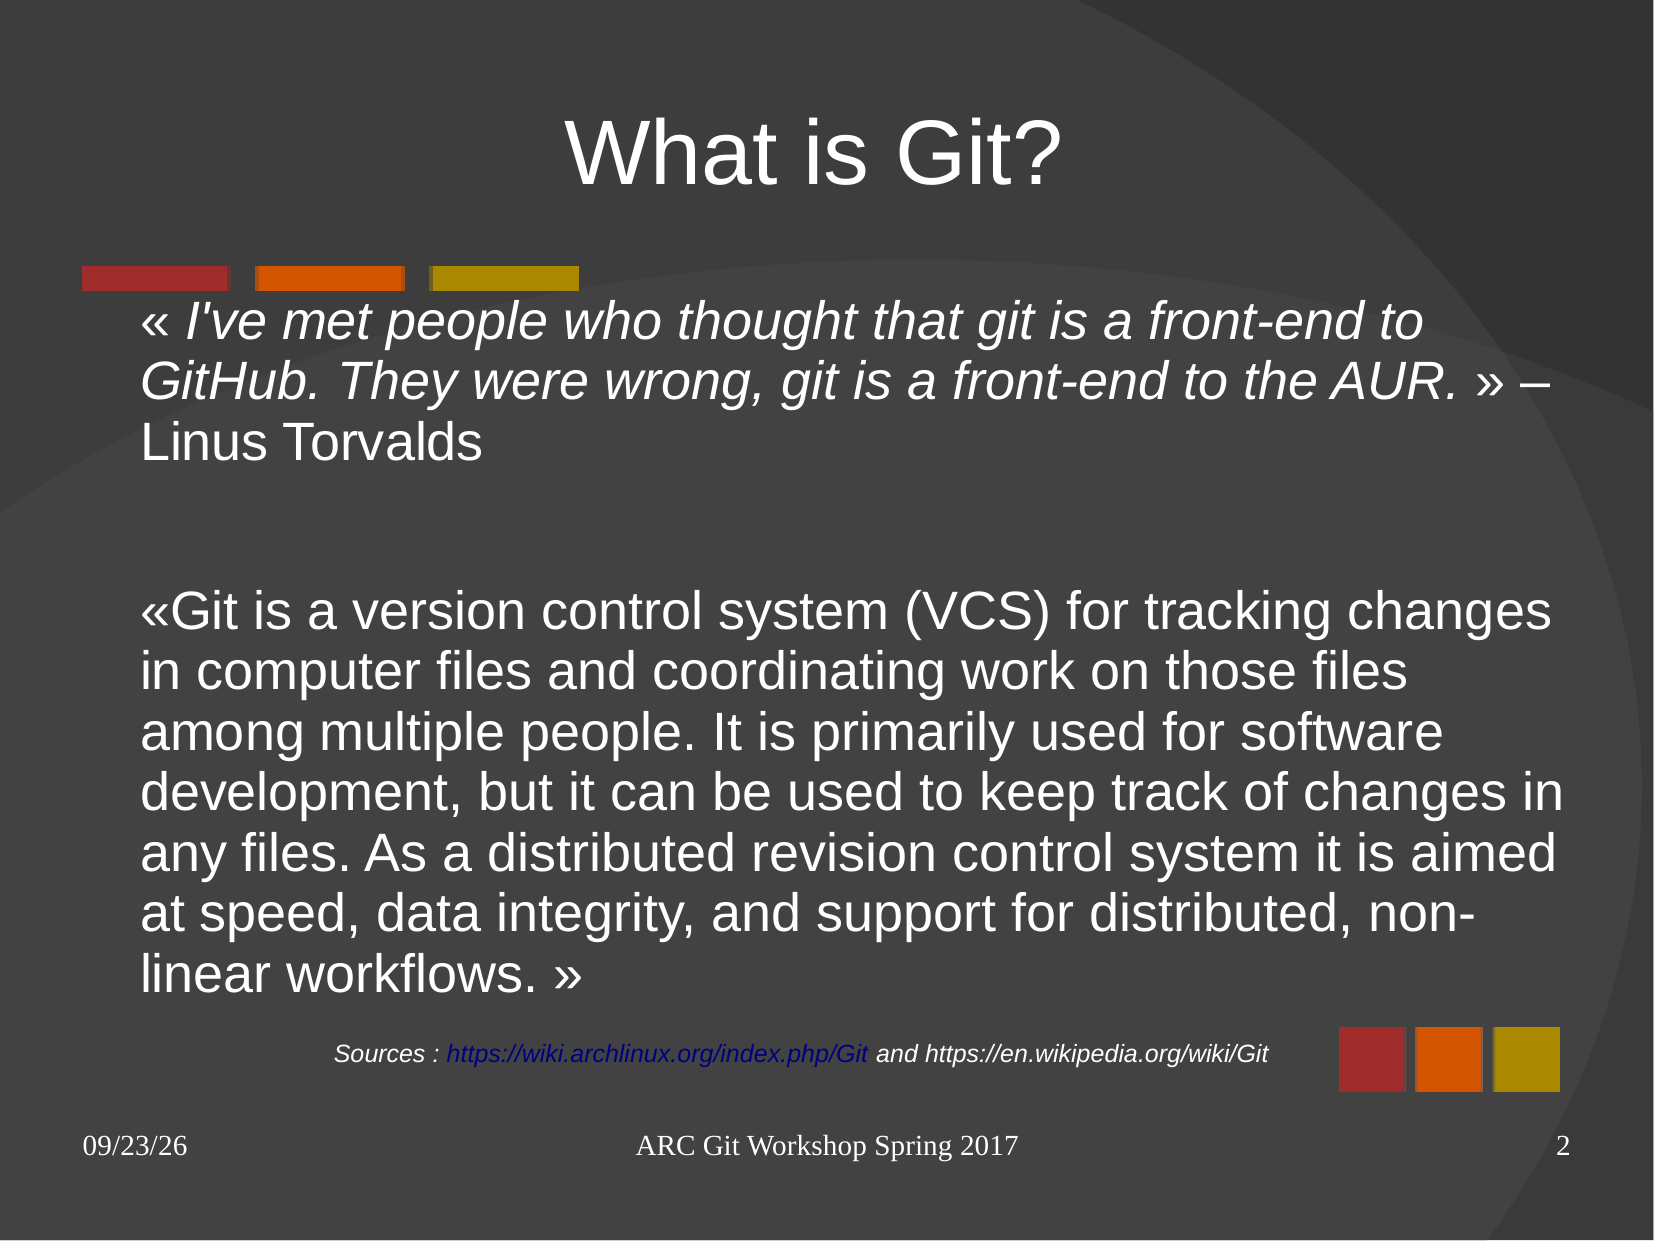

# What is Git?
« I've met people who thought that git is a front-end to GitHub. They were wrong, git is a front-end to the AUR. » – Linus Torvalds
«Git is a version control system (VCS) for tracking changes in computer files and coordinating work on those files among multiple people. It is primarily used for software development, but it can be used to keep track of changes in any files. As a distributed revision control system it is aimed at speed, data integrity, and support for distributed, non-linear workflows. »
Sources : https://wiki.archlinux.org/index.php/Git and https://en.wikipedia.org/wiki/Git
ARC Git Workshop Spring 2017
2